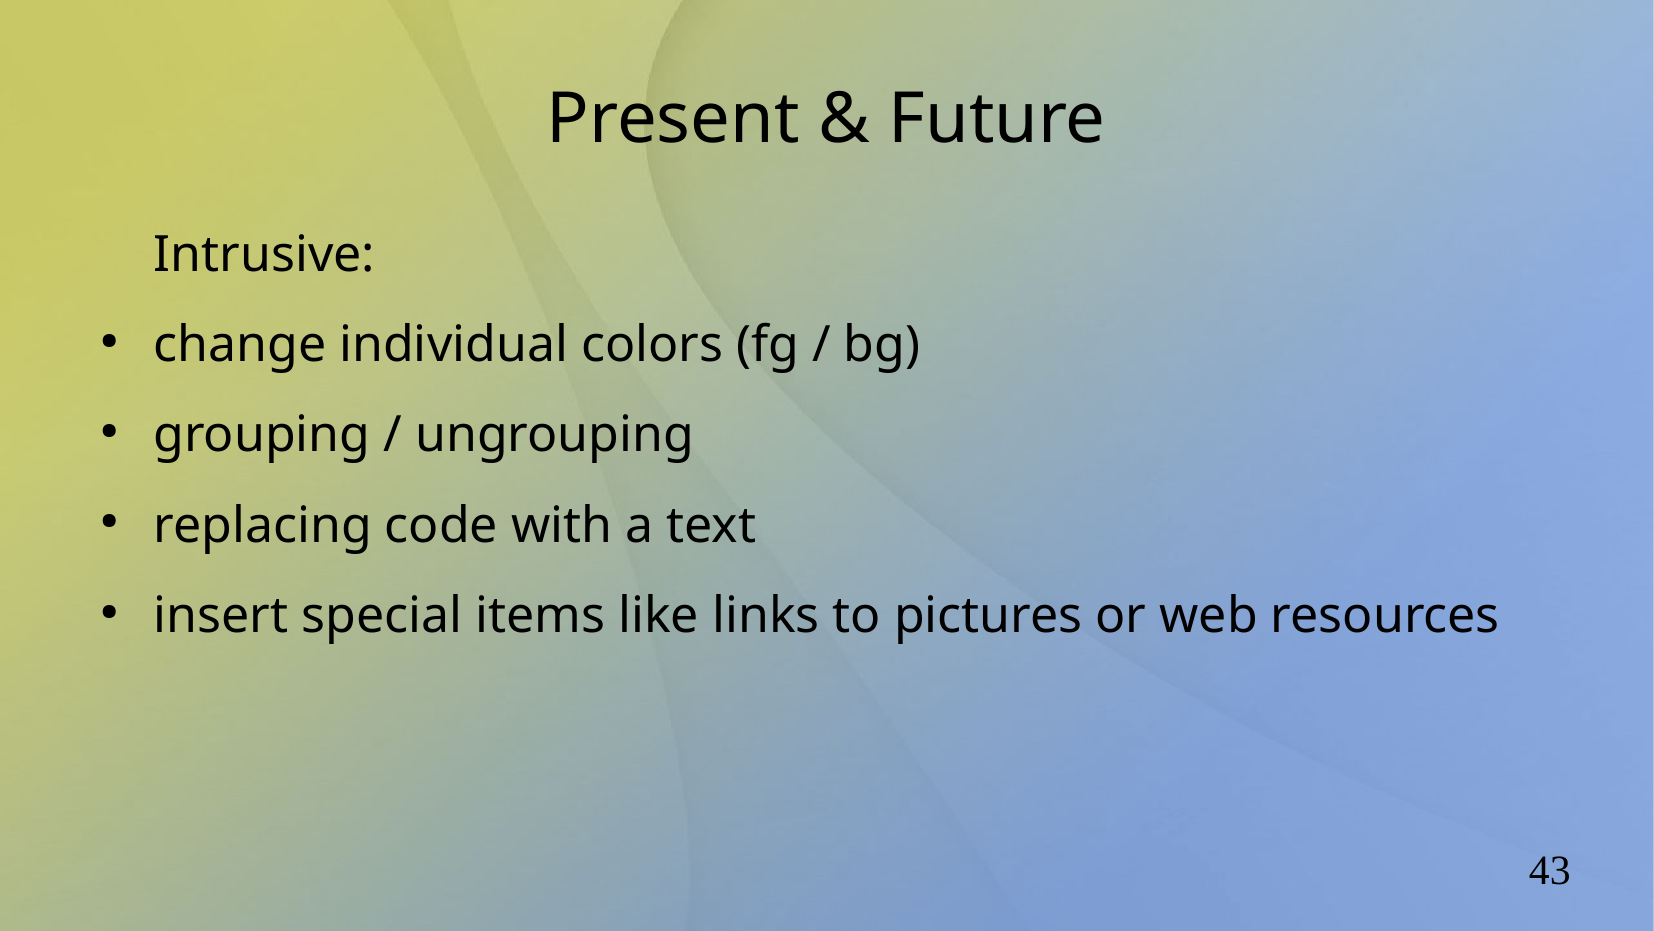

# Present & Future
Intrusive:
change individual colors (fg / bg)
grouping / ungrouping
replacing code with a text
insert special items like links to pictures or web resources
43